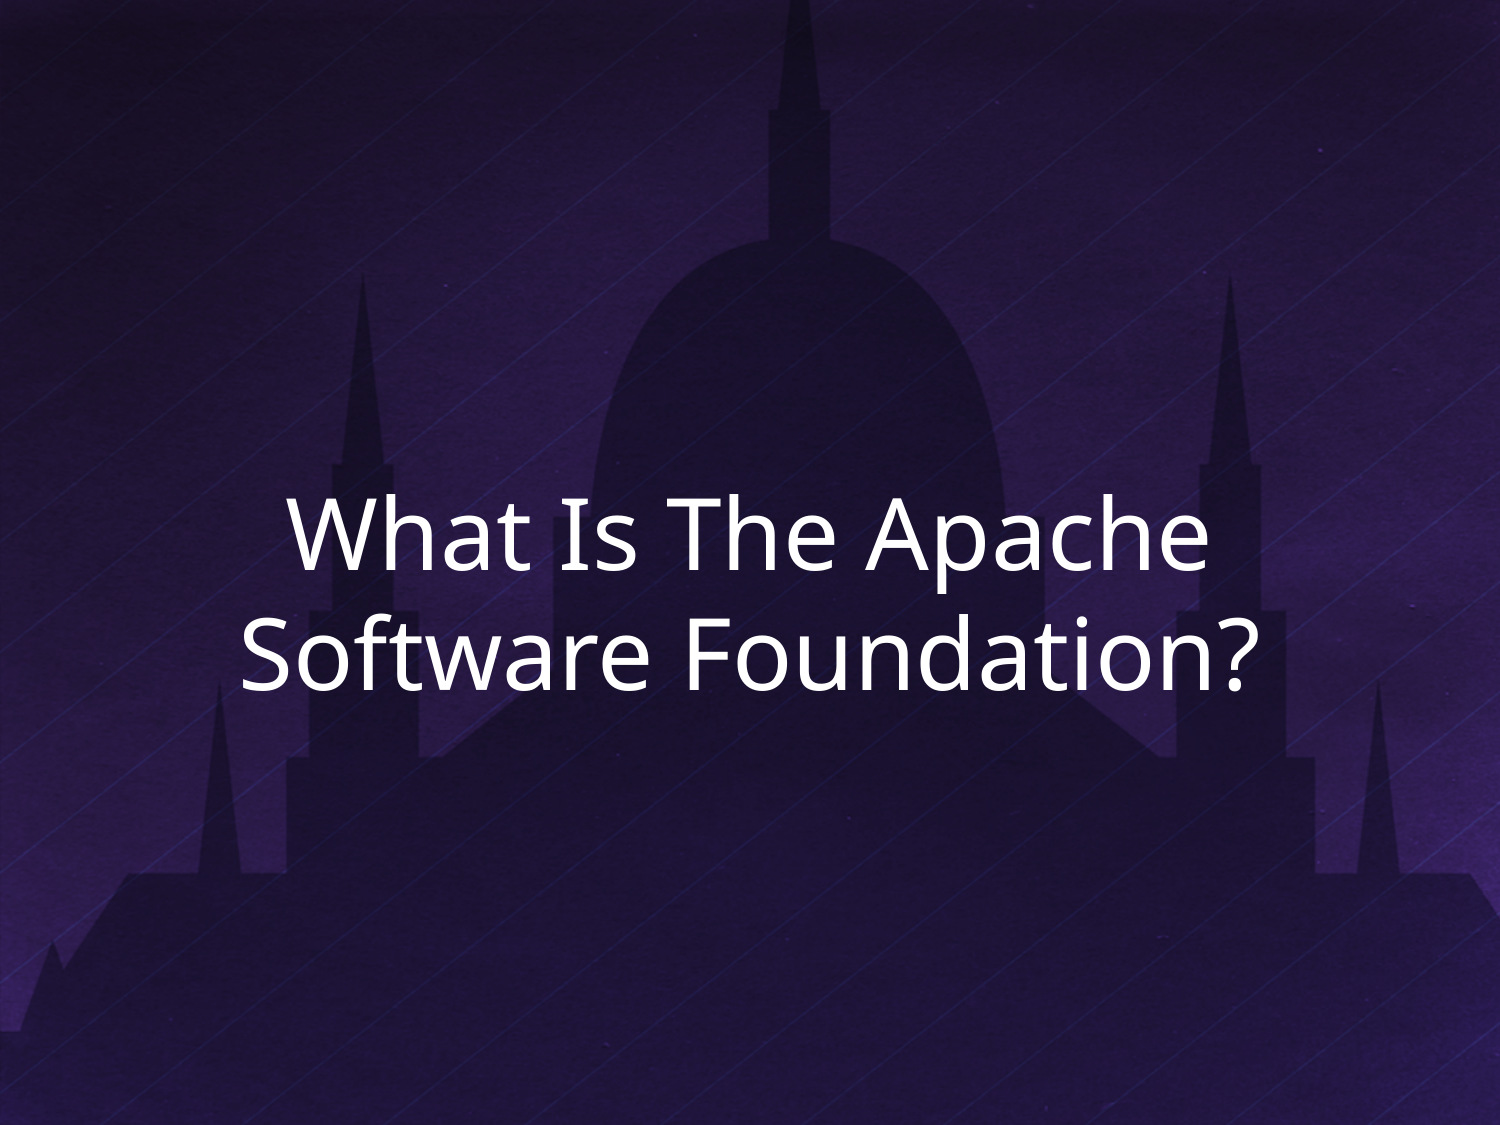

# What Is The Apache Software Foundation?